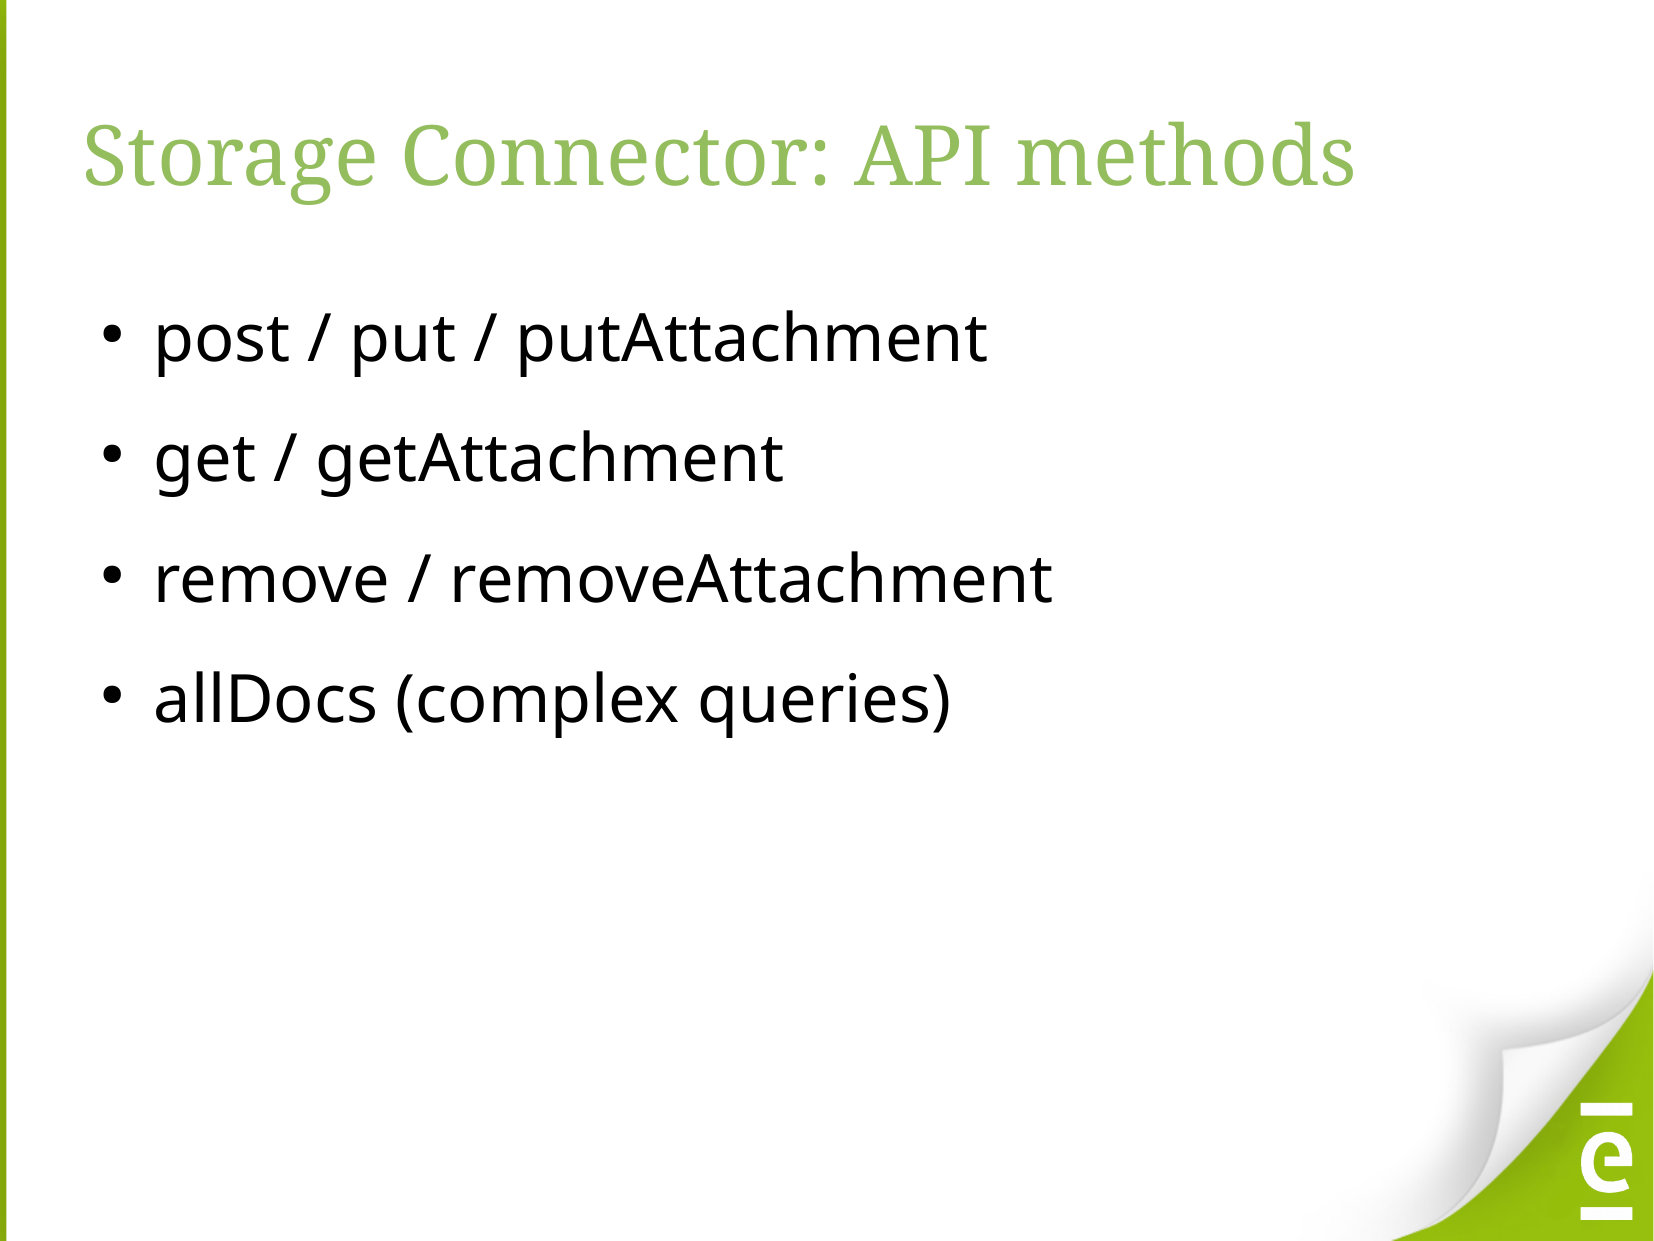

# Storage Connector: API methods
post / put / putAttachment
get / getAttachment
remove / removeAttachment
allDocs (complex queries)